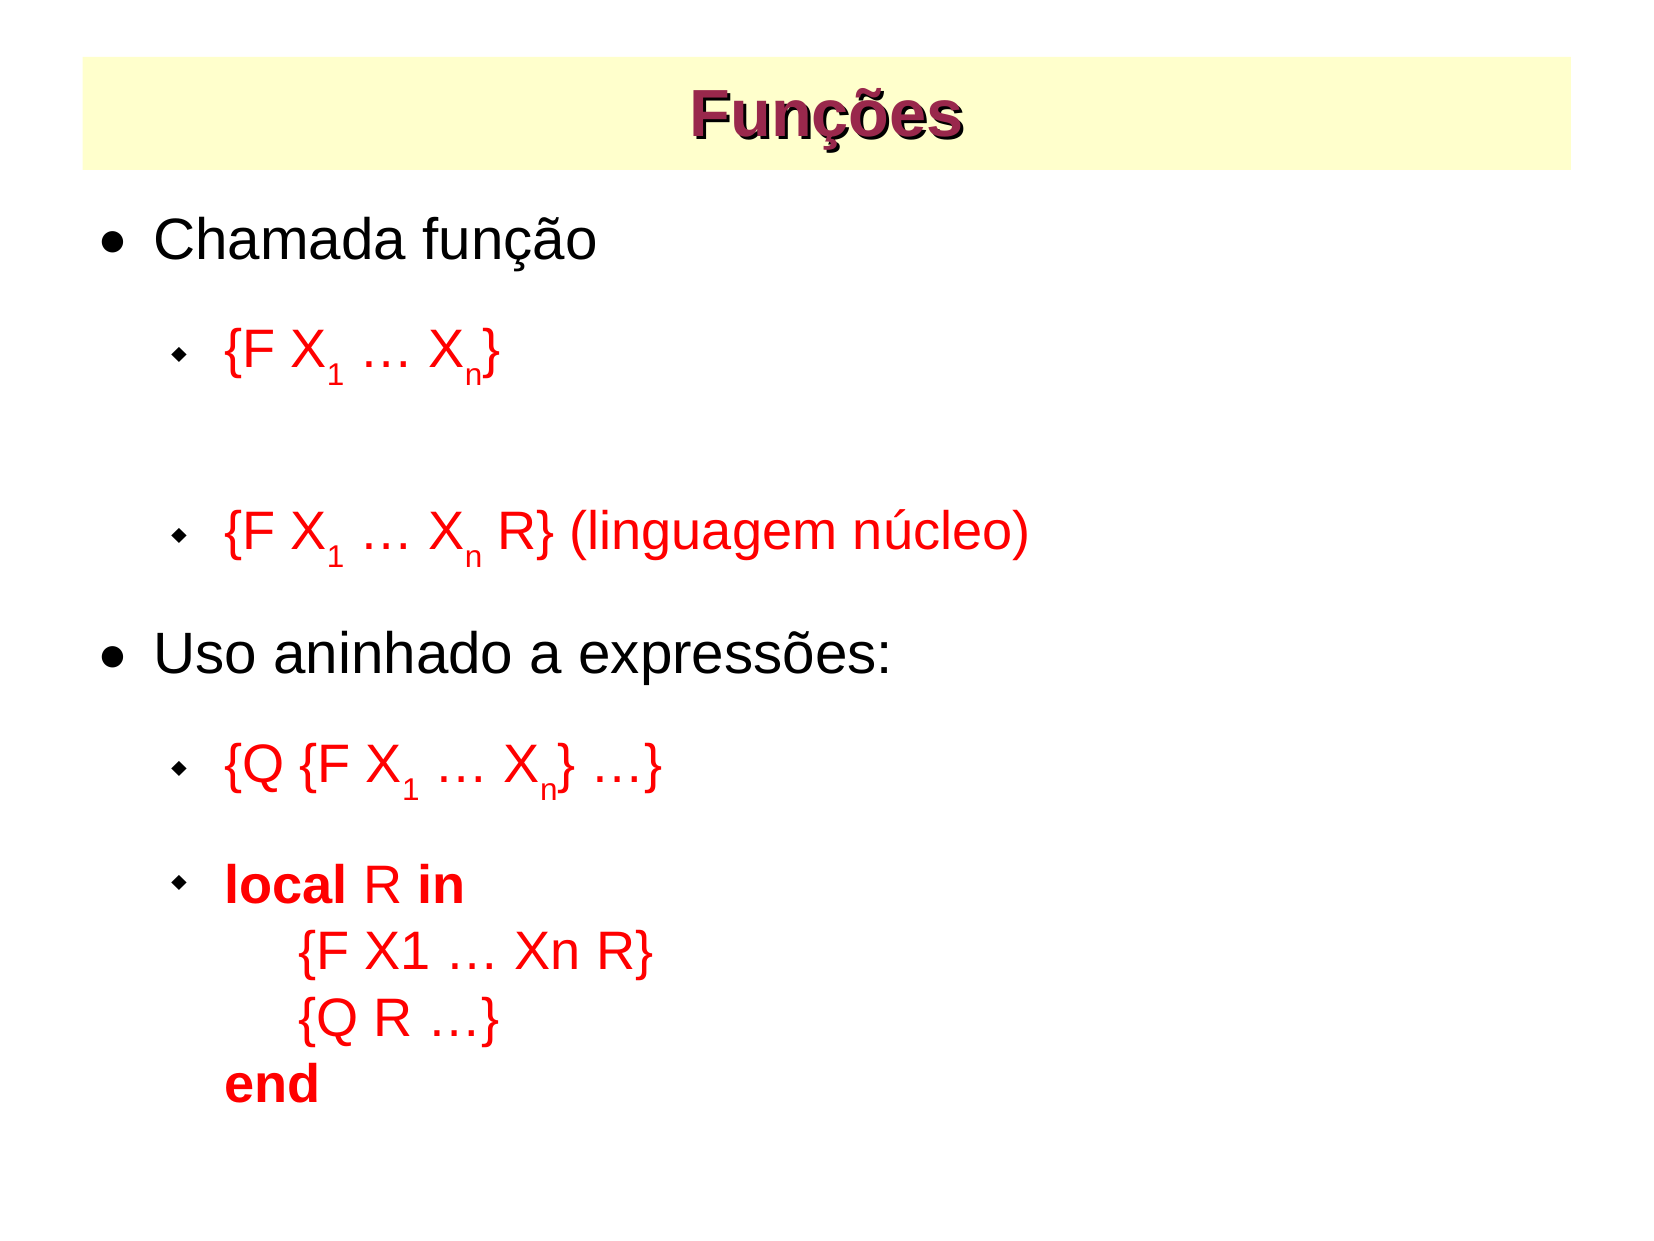

# Funções
Chamada função
{F X1 … Xn}
{F X1 … Xn R} (linguagem núcleo)
Uso aninhado a expressões:
{Q {F X1 … Xn} …}
local R in
	{F X1 … Xn R}
	{Q R …}
end